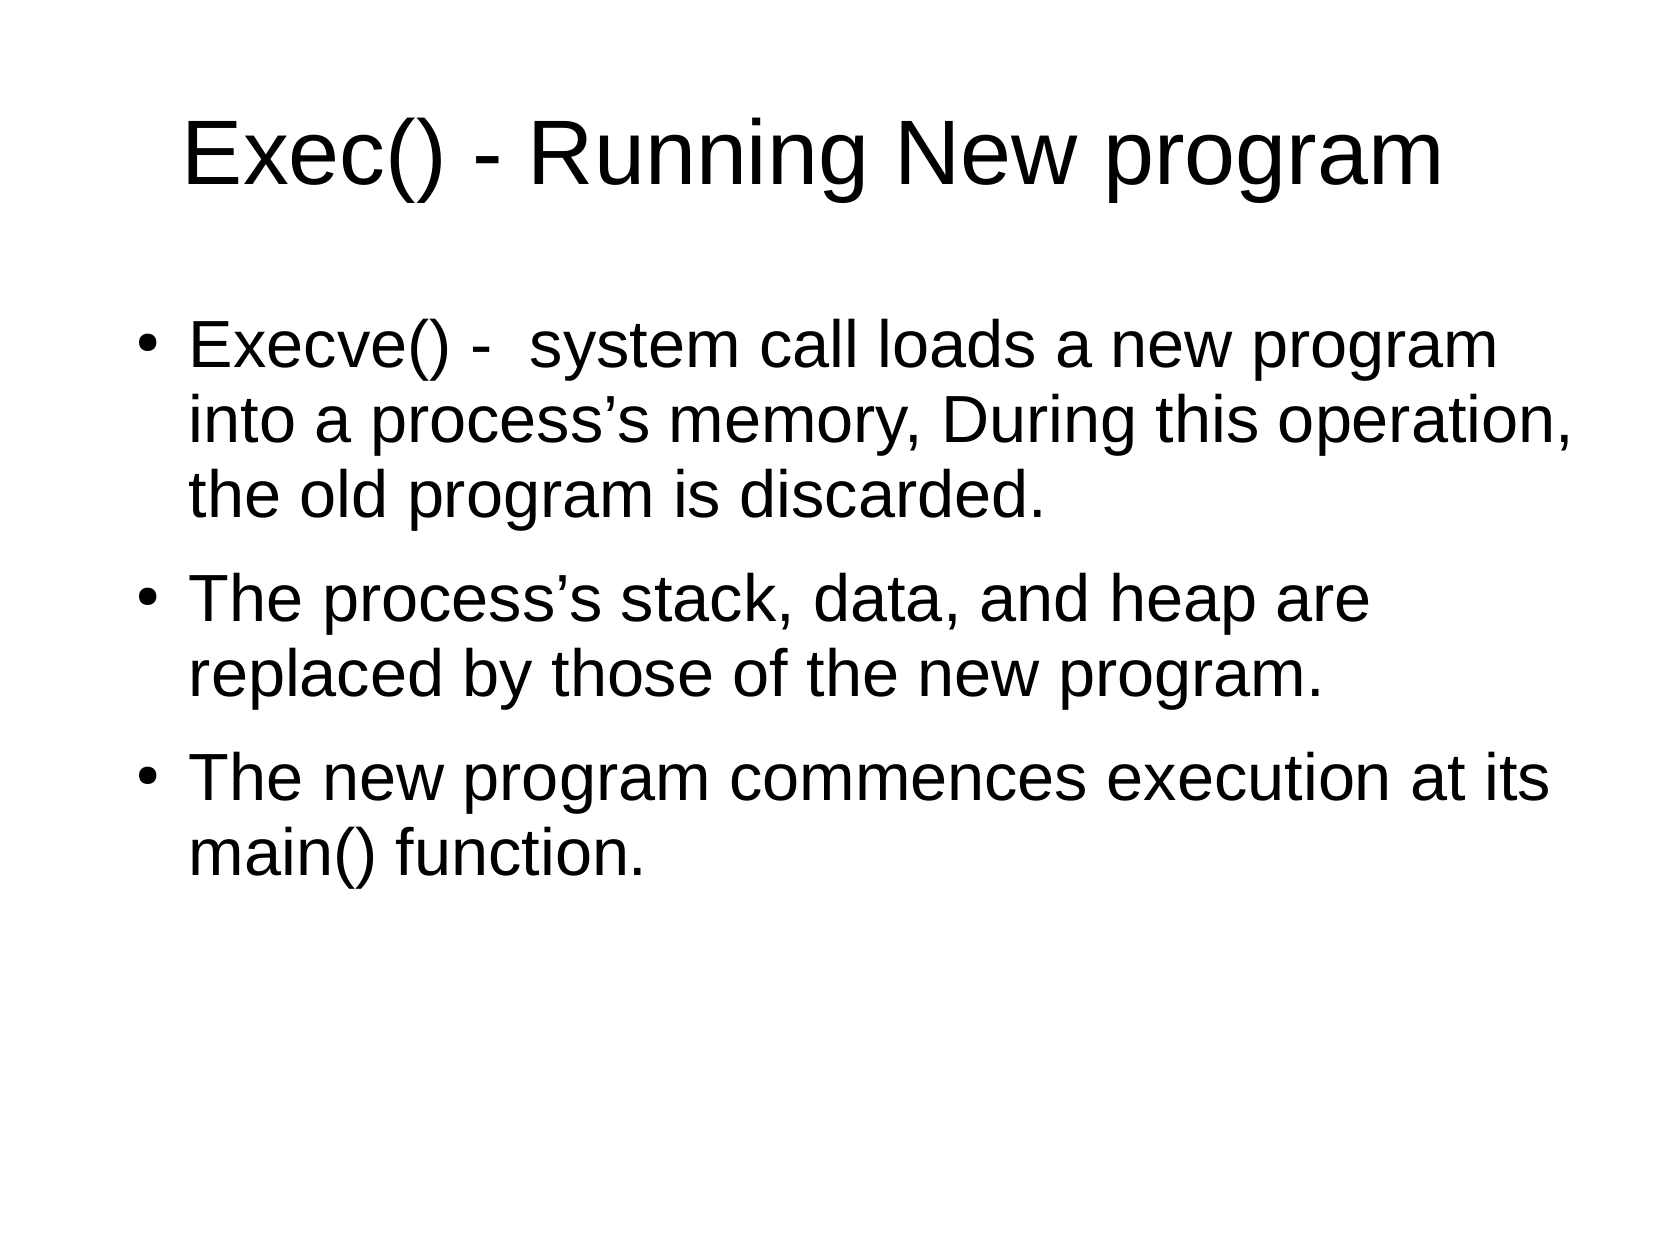

# Exec() - Running New program
Execve() - system call loads a new program into a process’s memory, During this operation, the old program is discarded.
The process’s stack, data, and heap are replaced by those of the new program.
The new program commences execution at its main() function.